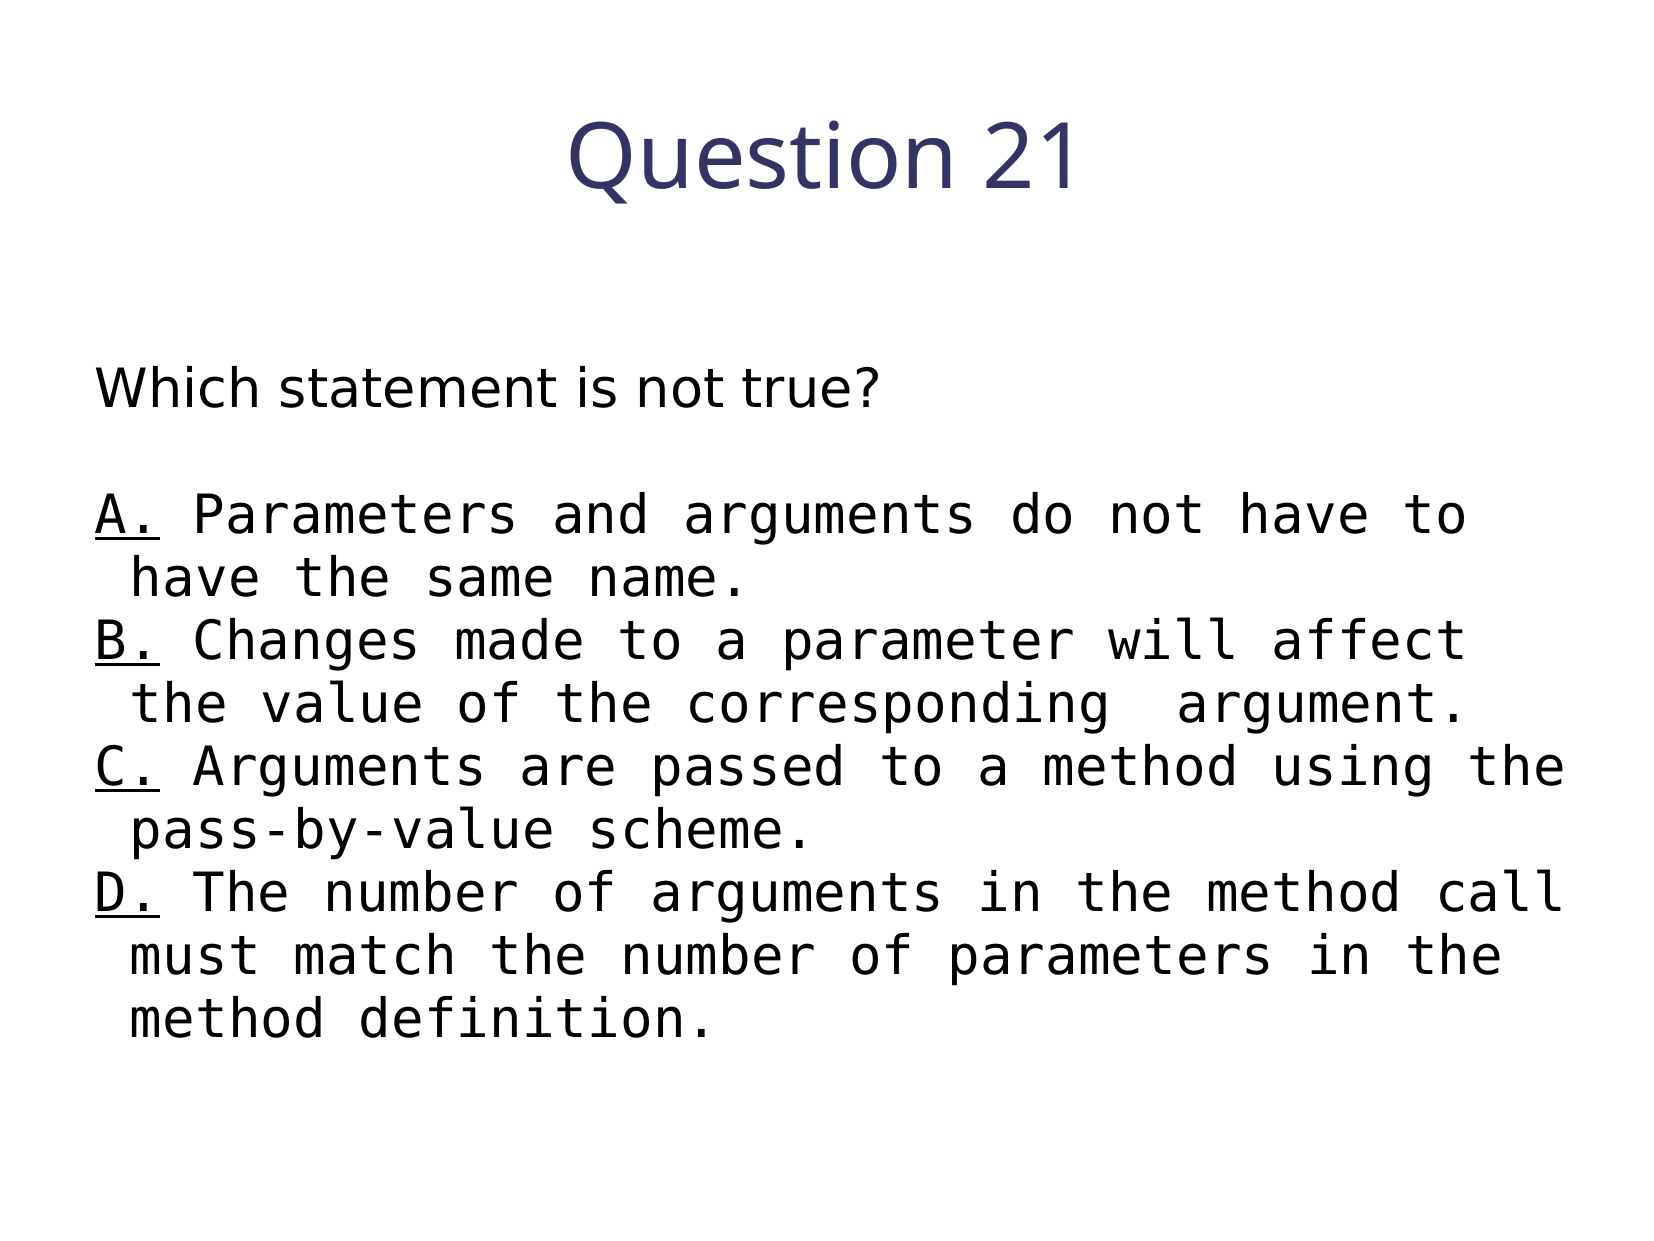

# Question
Which statement is not true?
A. Parameters and arguments do not have to have the same name.
B. Changes made to a parameter will affect the value of the corresponding argument.
C. Arguments are passed to a method using the pass-by-value scheme.
D. The number of arguments in the method call must match the number of parameters in the method definition.